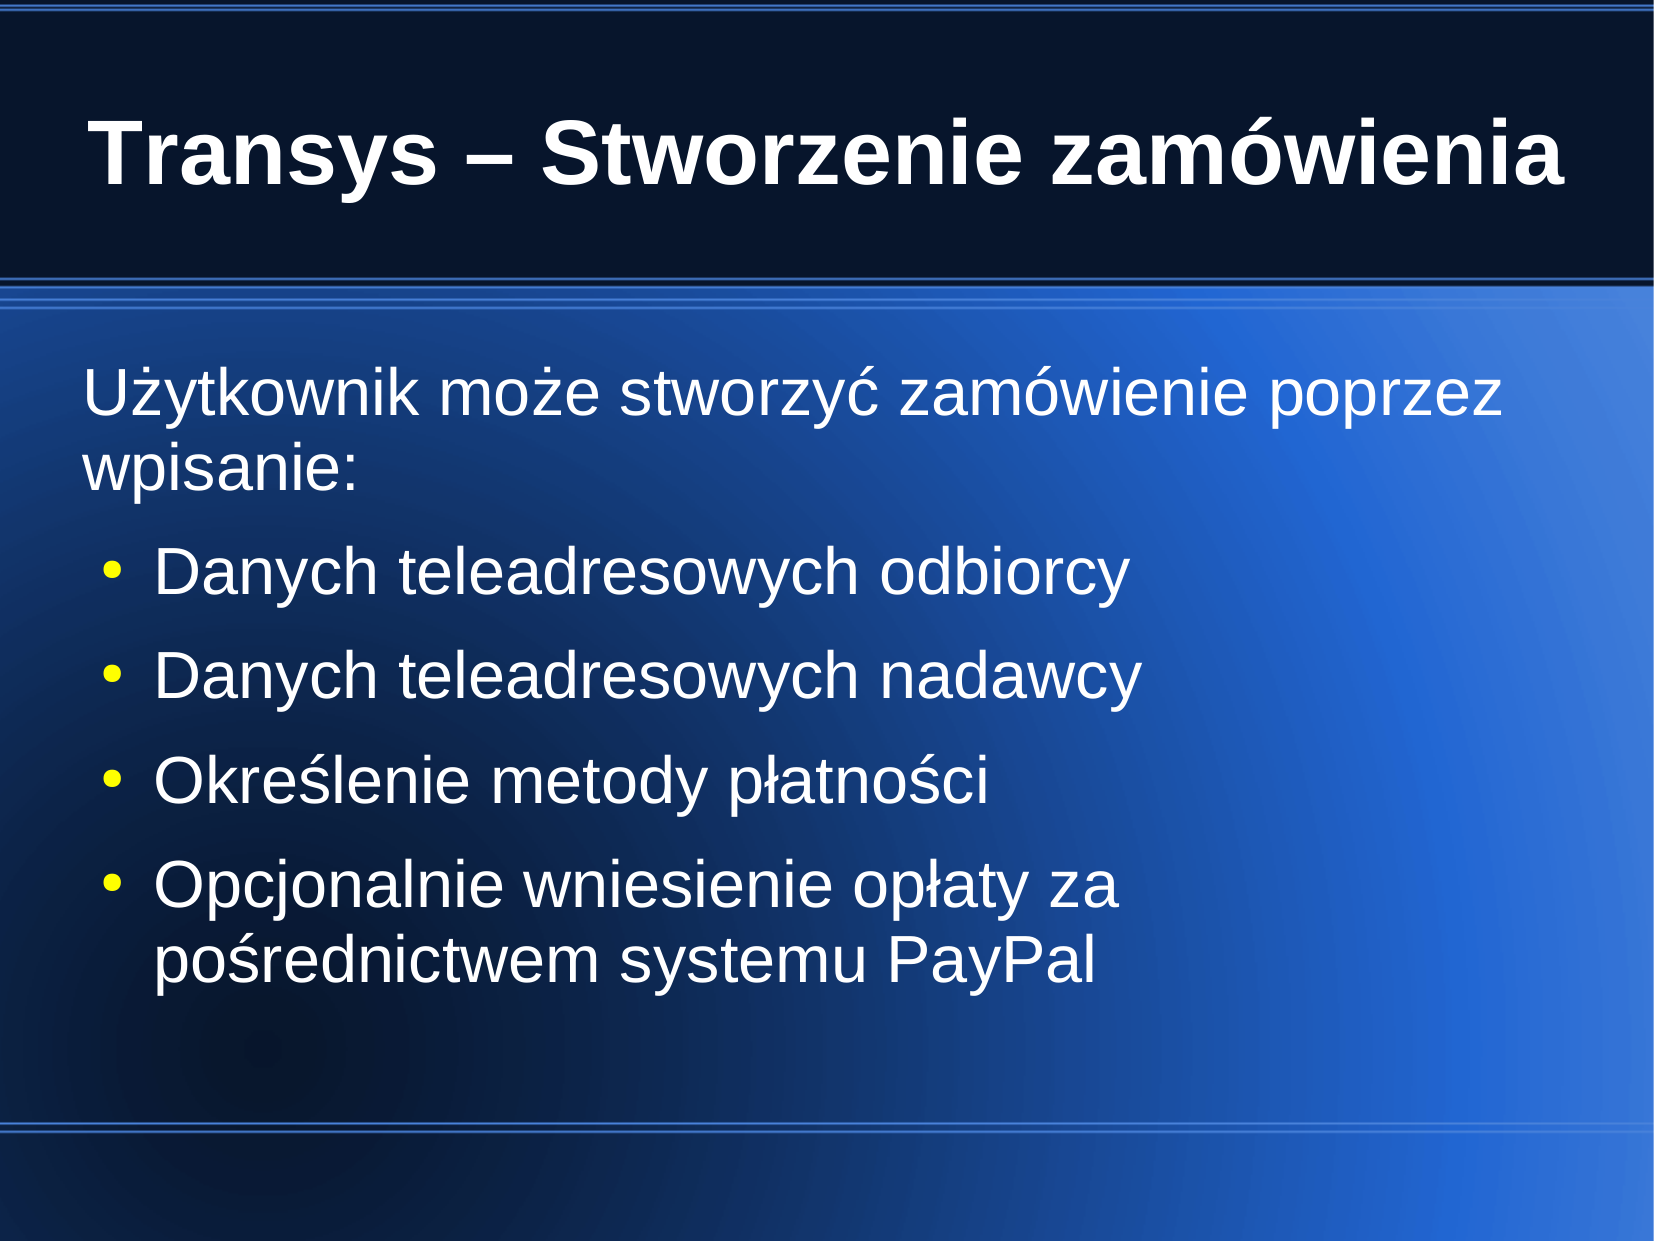

# Transys – Stworzenie zamówienia
Użytkownik może stworzyć zamówienie poprzez wpisanie:
Danych teleadresowych odbiorcy
Danych teleadresowych nadawcy
Określenie metody płatności
Opcjonalnie wniesienie opłaty za pośrednictwem systemu PayPal